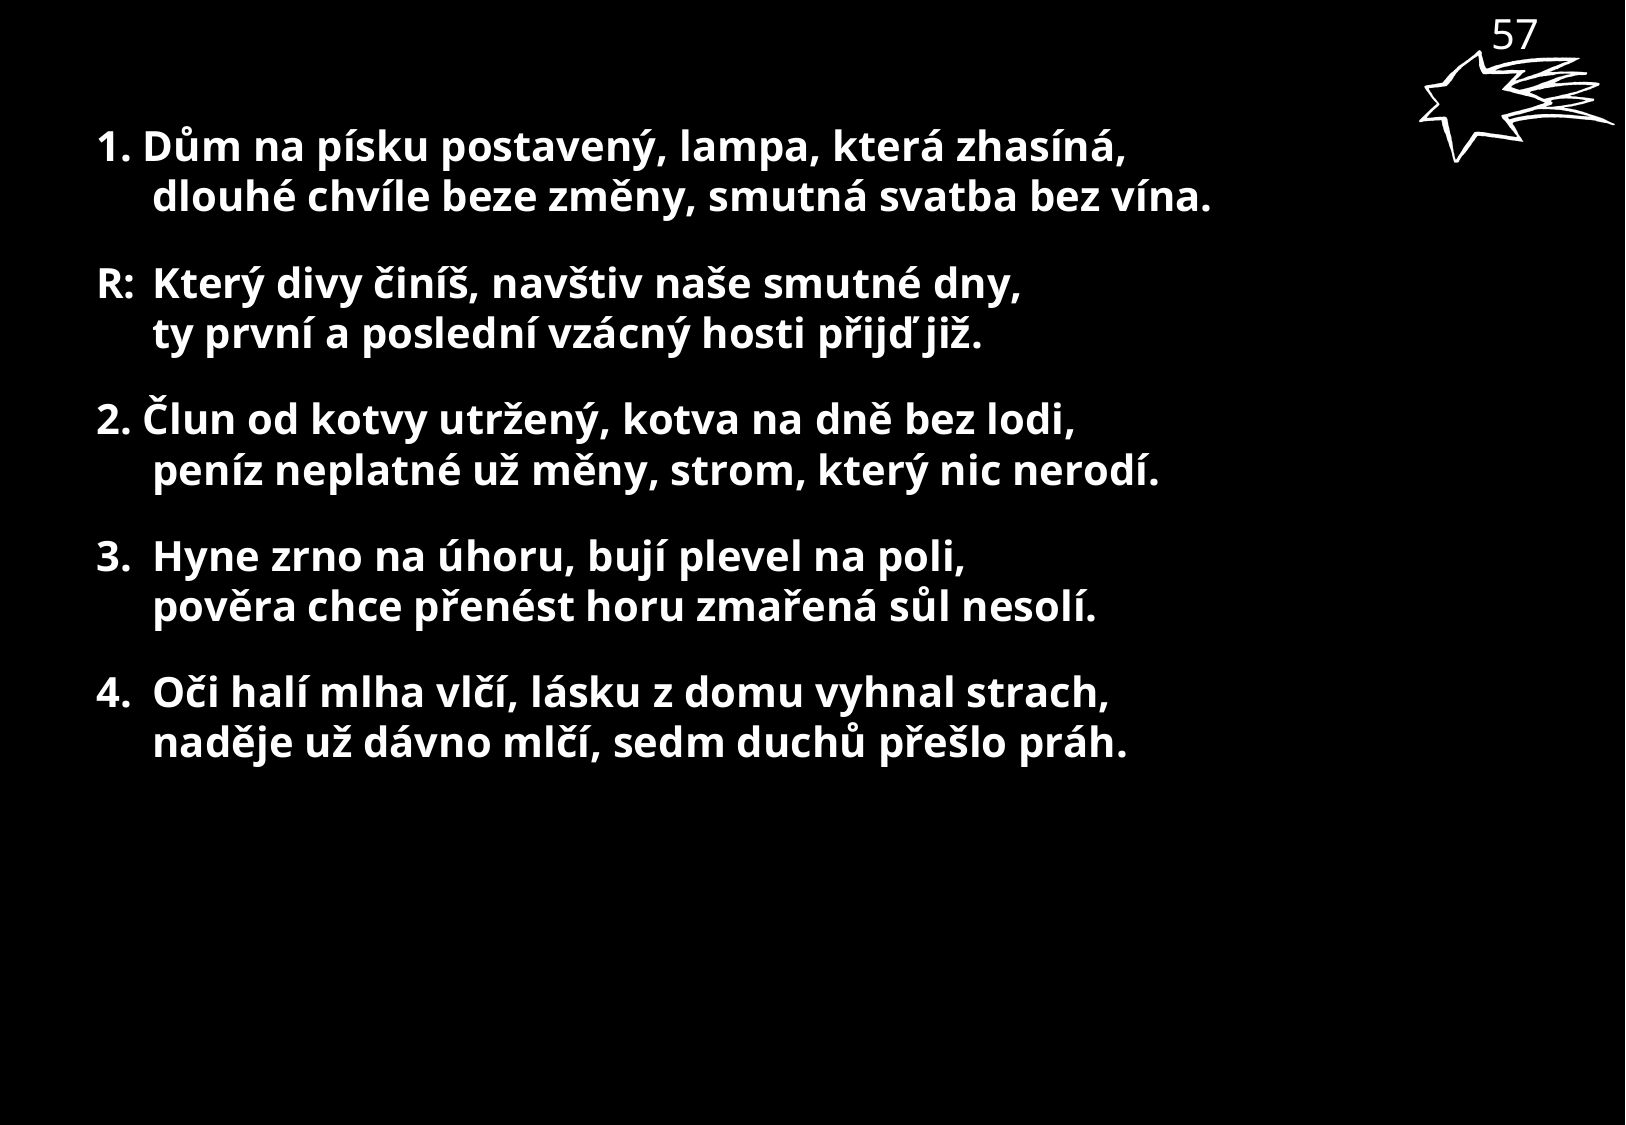

57
# 1. Dům na písku postavený, lampa, která zhasíná, dlouhé chvíle beze změny, smutná svatba bez vína.
R: 	Který divy činíš, navštiv naše smutné dny,
ty první a poslední vzácný hosti přijď již.
2. Člun od kotvy utržený, kotva na dně bez lodi,
peníz neplatné už měny, strom, který nic nerodí.
3. 	Hyne zrno na úhoru, bují plevel na poli,
pověra chce přenést horu zmařená sůl nesolí.
4. 	Oči halí mlha vlčí, lásku z domu vyhnal strach,
naděje už dávno mlčí, sedm duchů přešlo práh.